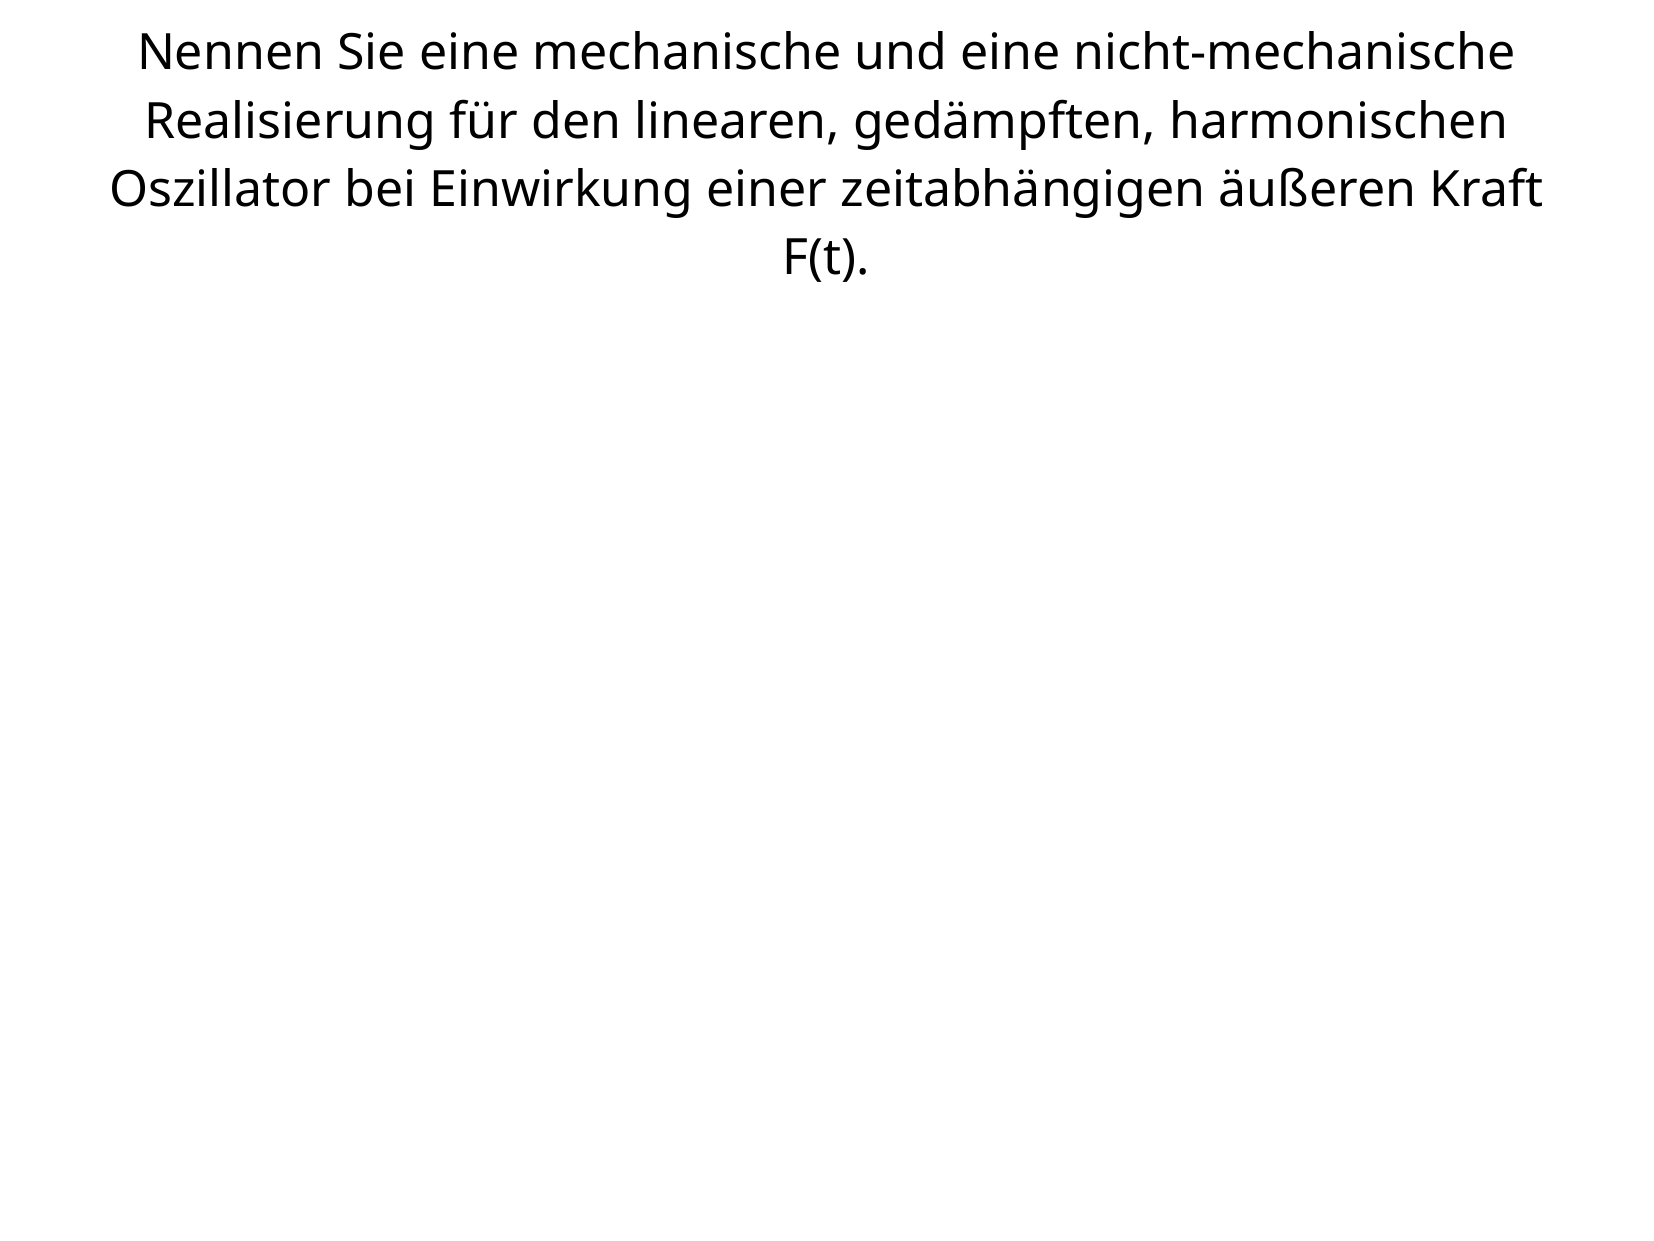

# Nennen Sie eine mechanische und eine nicht-mechanische Realisierung für den linearen, gedämpften, harmonischen Oszillator bei Einwirkung einer zeitabhängigen äußeren Kraft F(t).